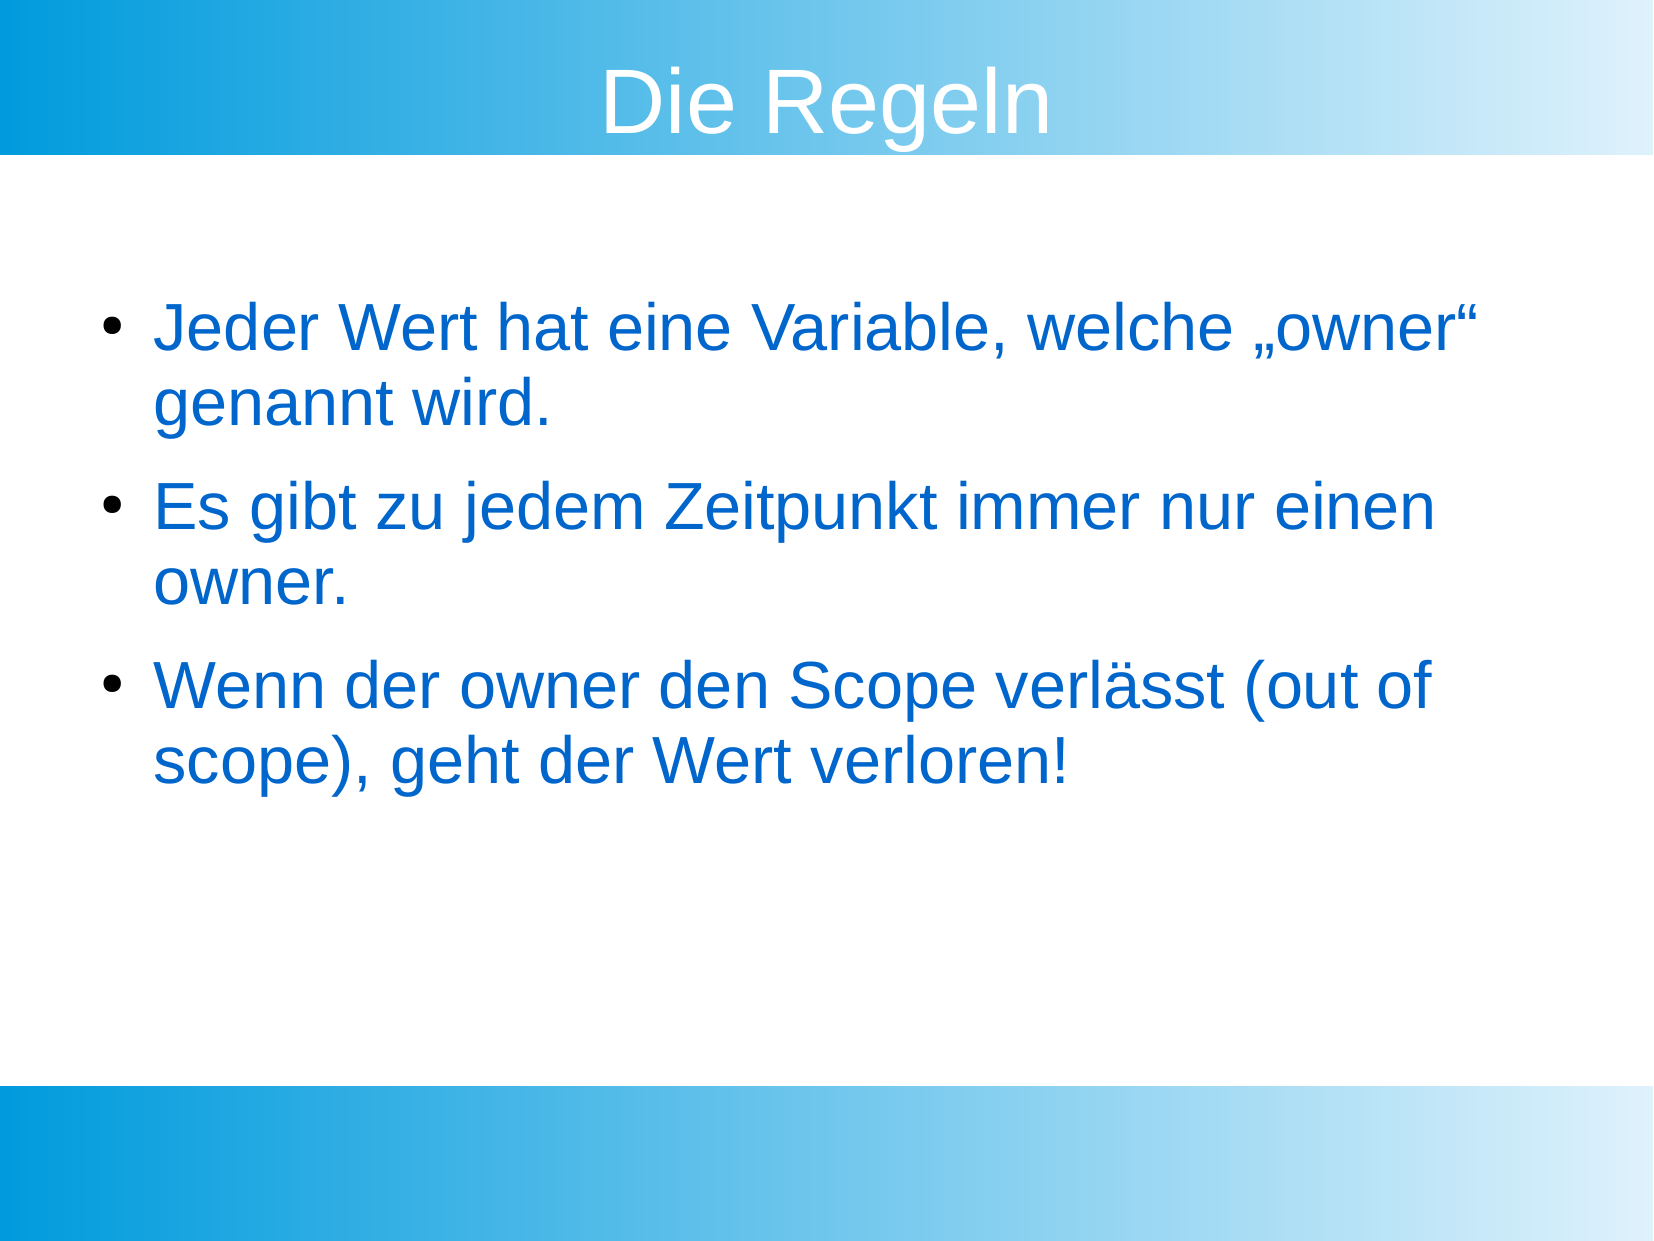

# Die Regeln
Jeder Wert hat eine Variable, welche „owner“ genannt wird.
Es gibt zu jedem Zeitpunkt immer nur einen owner.
Wenn der owner den Scope verlässt (out of scope), geht der Wert verloren!